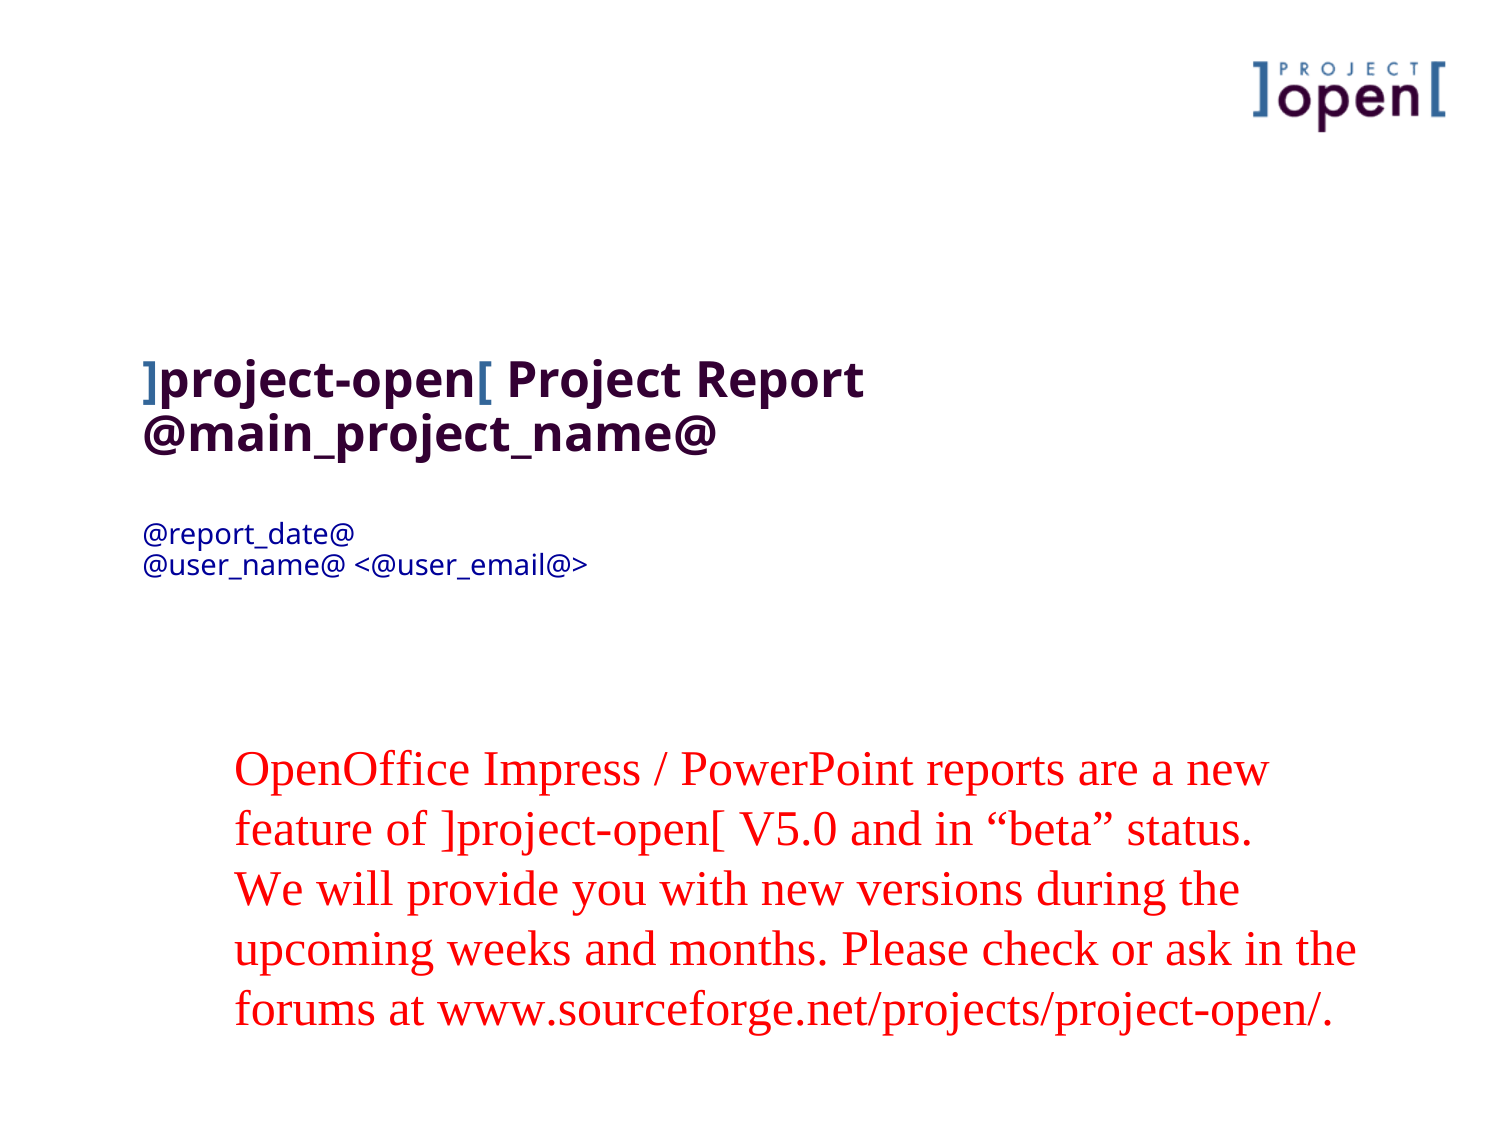

# ]project-open[ Project Report @main_project_name@ @report_date@ @user_name@ <@user_email@>
OpenOffice Impress / PowerPoint reports are a new feature of ]project-open[ V5.0 and in “beta” status.
We will provide you with new versions during the
upcoming weeks and months. Please check or ask in the forums at www.sourceforge.net/projects/project-open/.